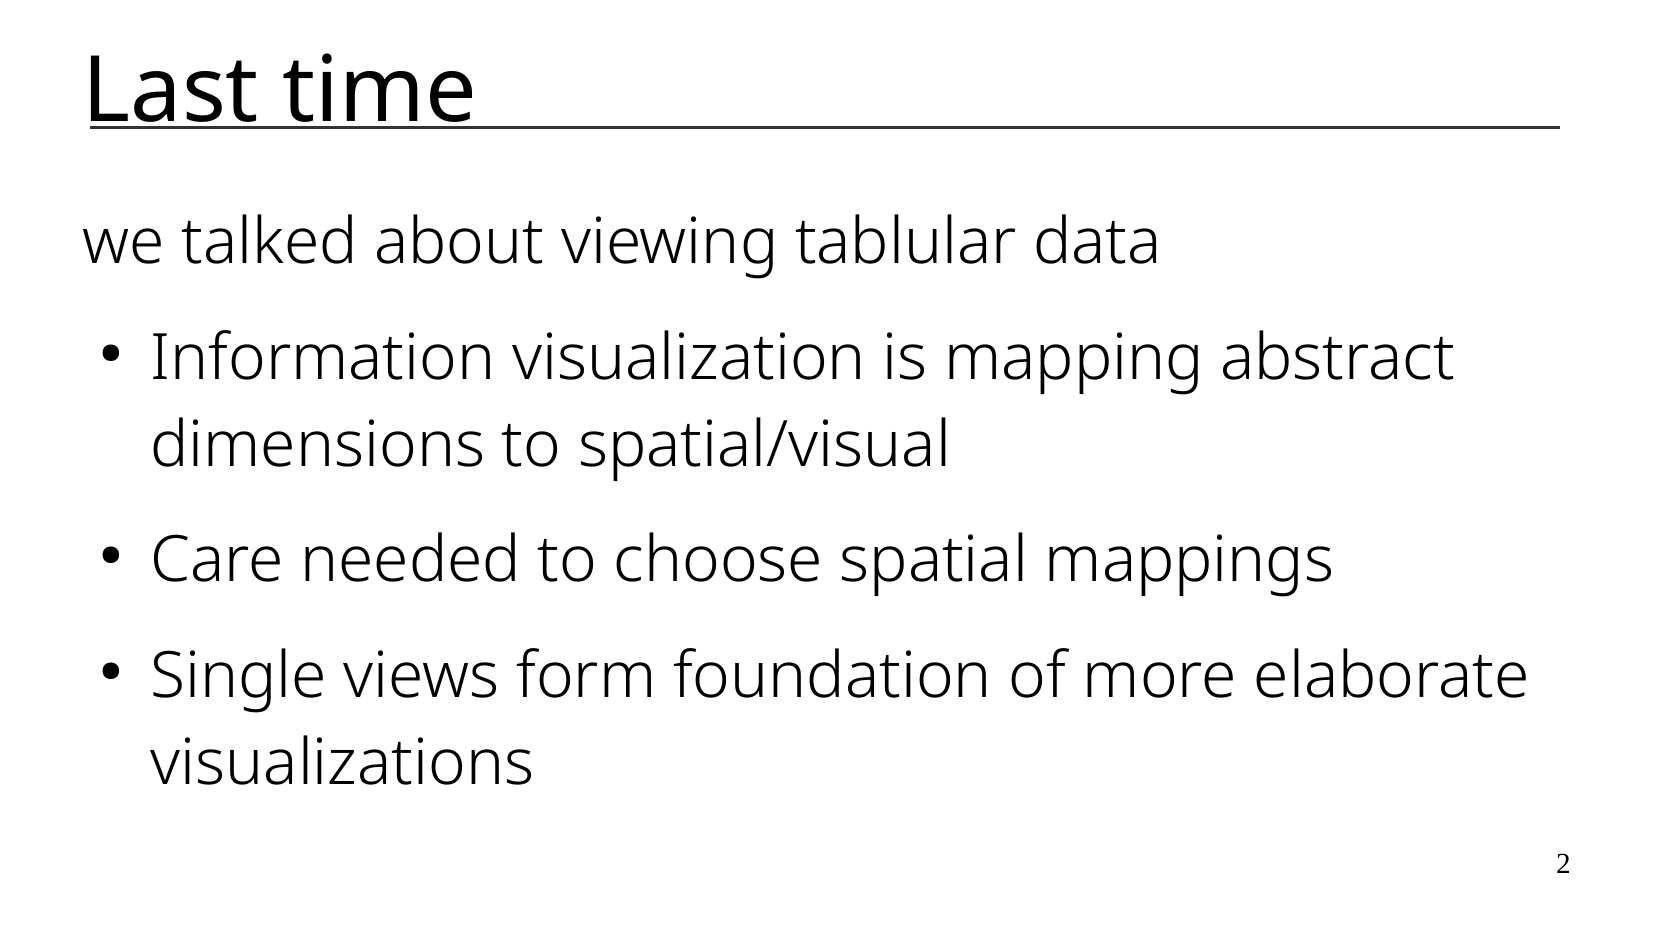

# Last time
we talked about viewing tablular data
Information visualization is mapping abstract dimensions to spatial/visual
Care needed to choose spatial mappings
Single views form foundation of more elaborate visualizations
2